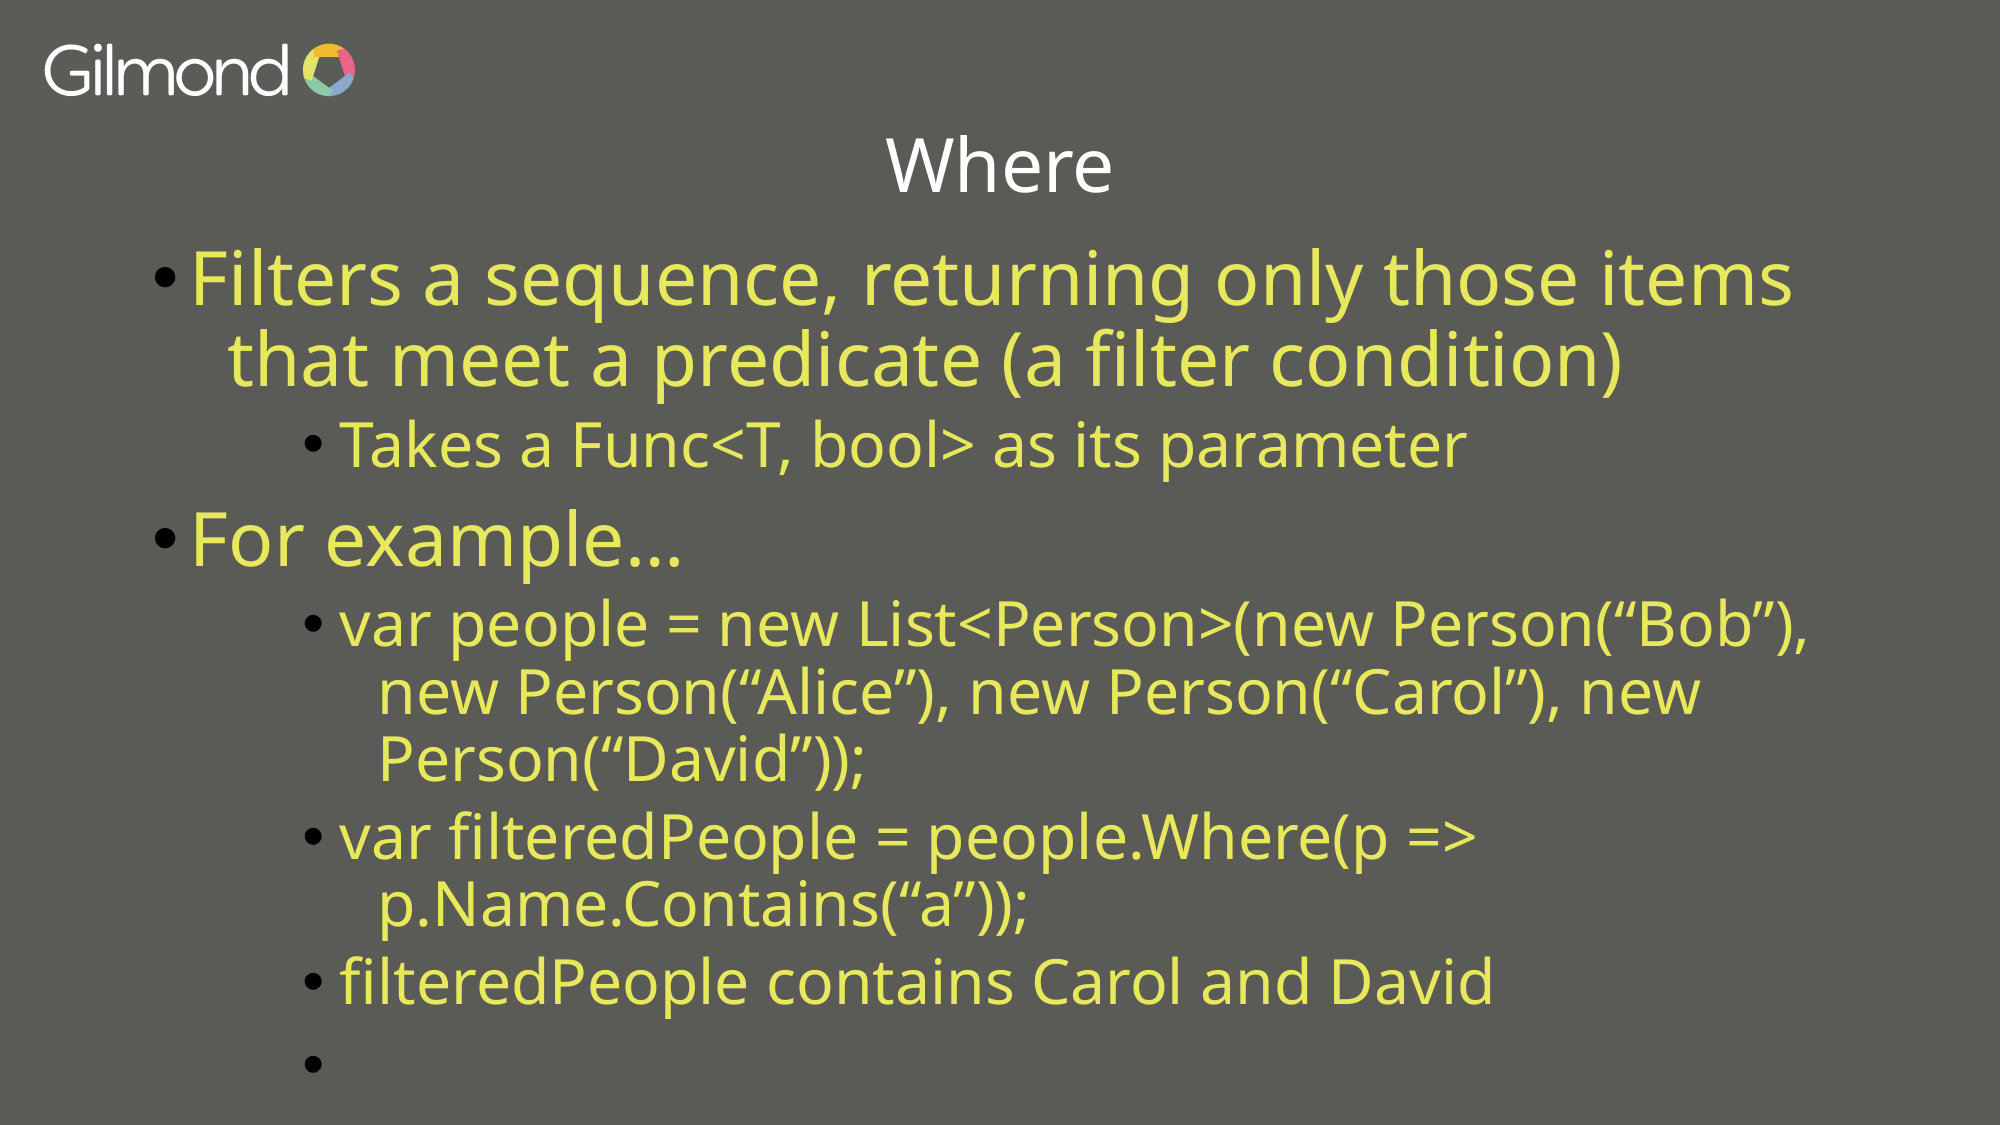

# Where
Filters a sequence, returning only those items that meet a predicate (a filter condition)
Takes a Func<T, bool> as its parameter
For example…
var people = new List<Person>(new Person(“Bob”), new Person(“Alice”), new Person(“Carol”), new Person(“David”));
var filteredPeople = people.Where(p => p.Name.Contains(“a”));
filteredPeople contains Carol and David